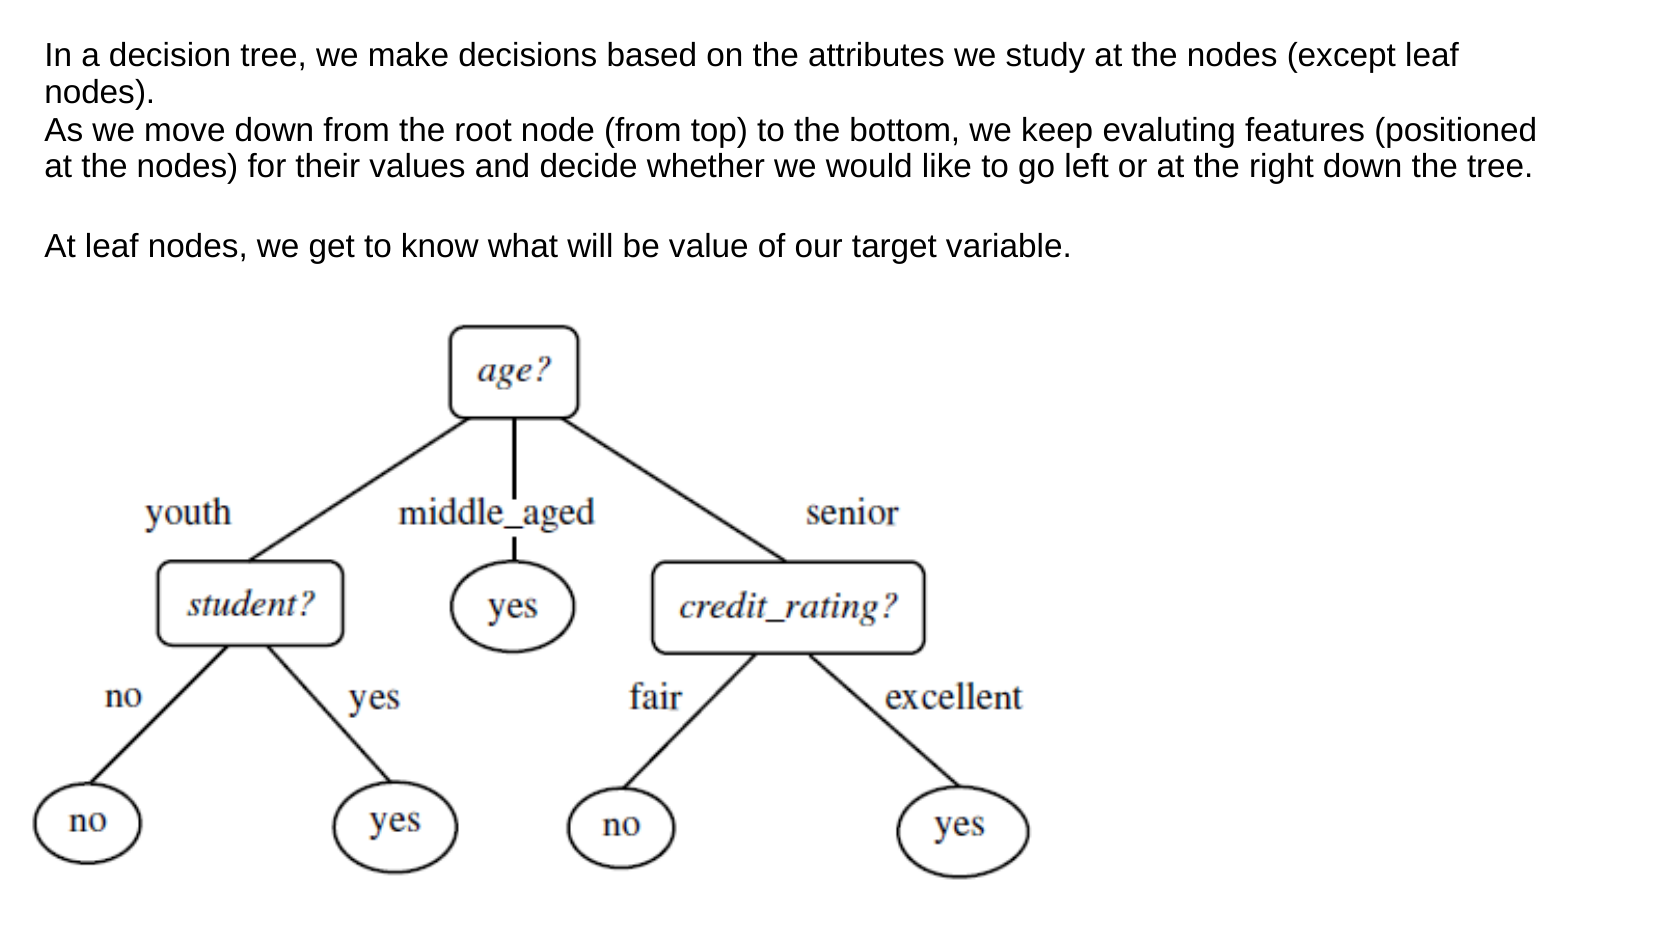

In a decision tree, we make decisions based on the attributes we study at the nodes (except leaf nodes).
As we move down from the root node (from top) to the bottom, we keep evaluting features (positioned at the nodes) for their values and decide whether we would like to go left or at the right down the tree.
At leaf nodes, we get to know what will be value of our target variable.